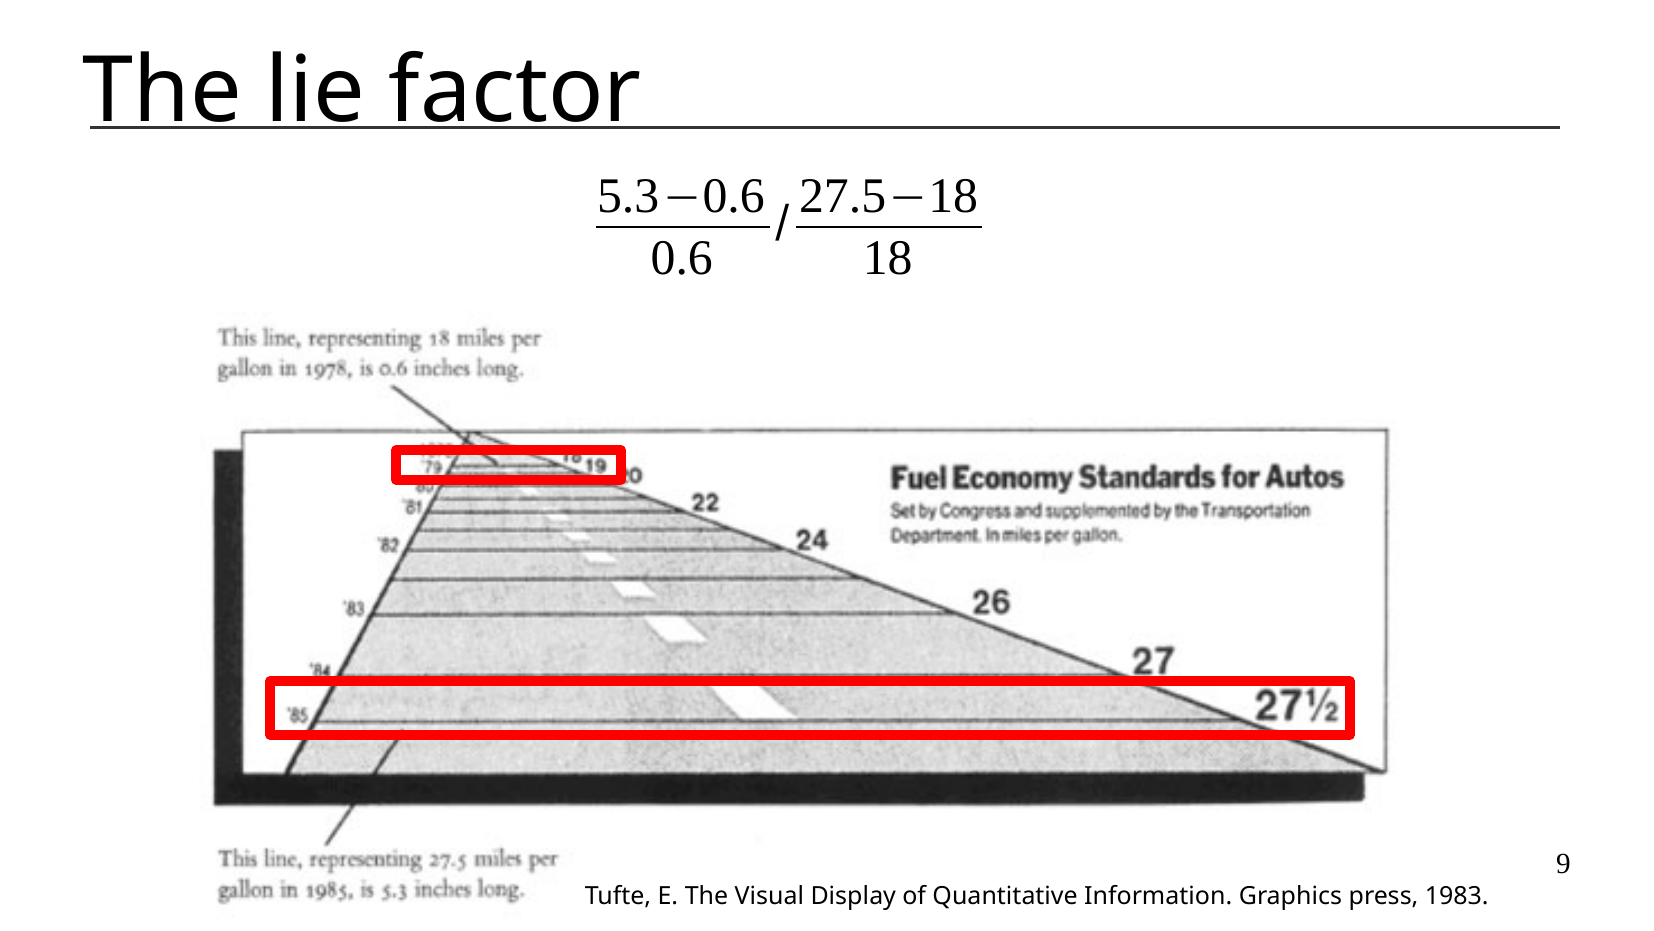

# The lie factor
9
Tufte, E. The Visual Display of Quantitative Information. Graphics press, 1983.